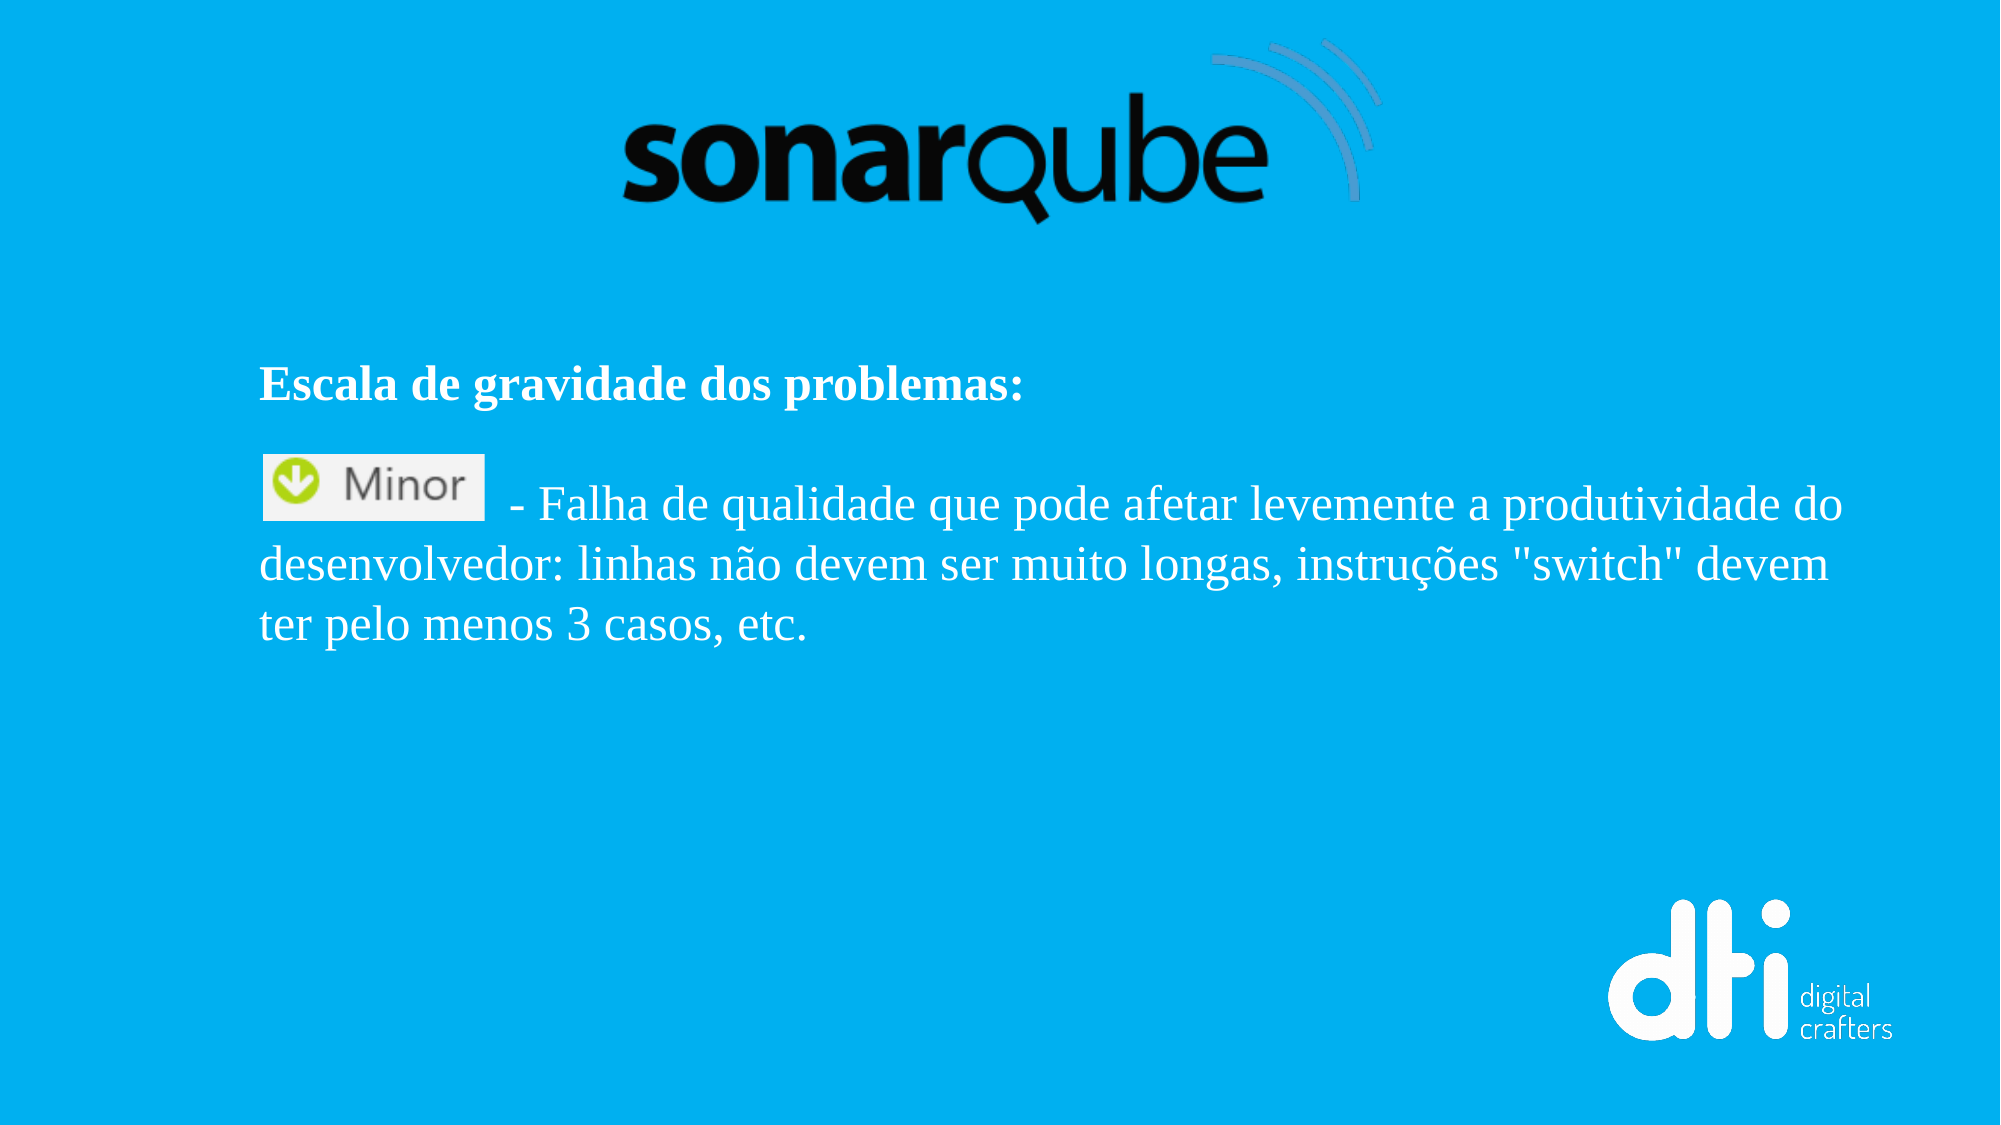

Escala de gravidade dos problemas:
                    - Falha de qualidade que pode afetar levemente a produtividade do desenvolvedor: linhas não devem ser muito longas, instruções "switch" devem ter pelo menos 3 casos, etc.